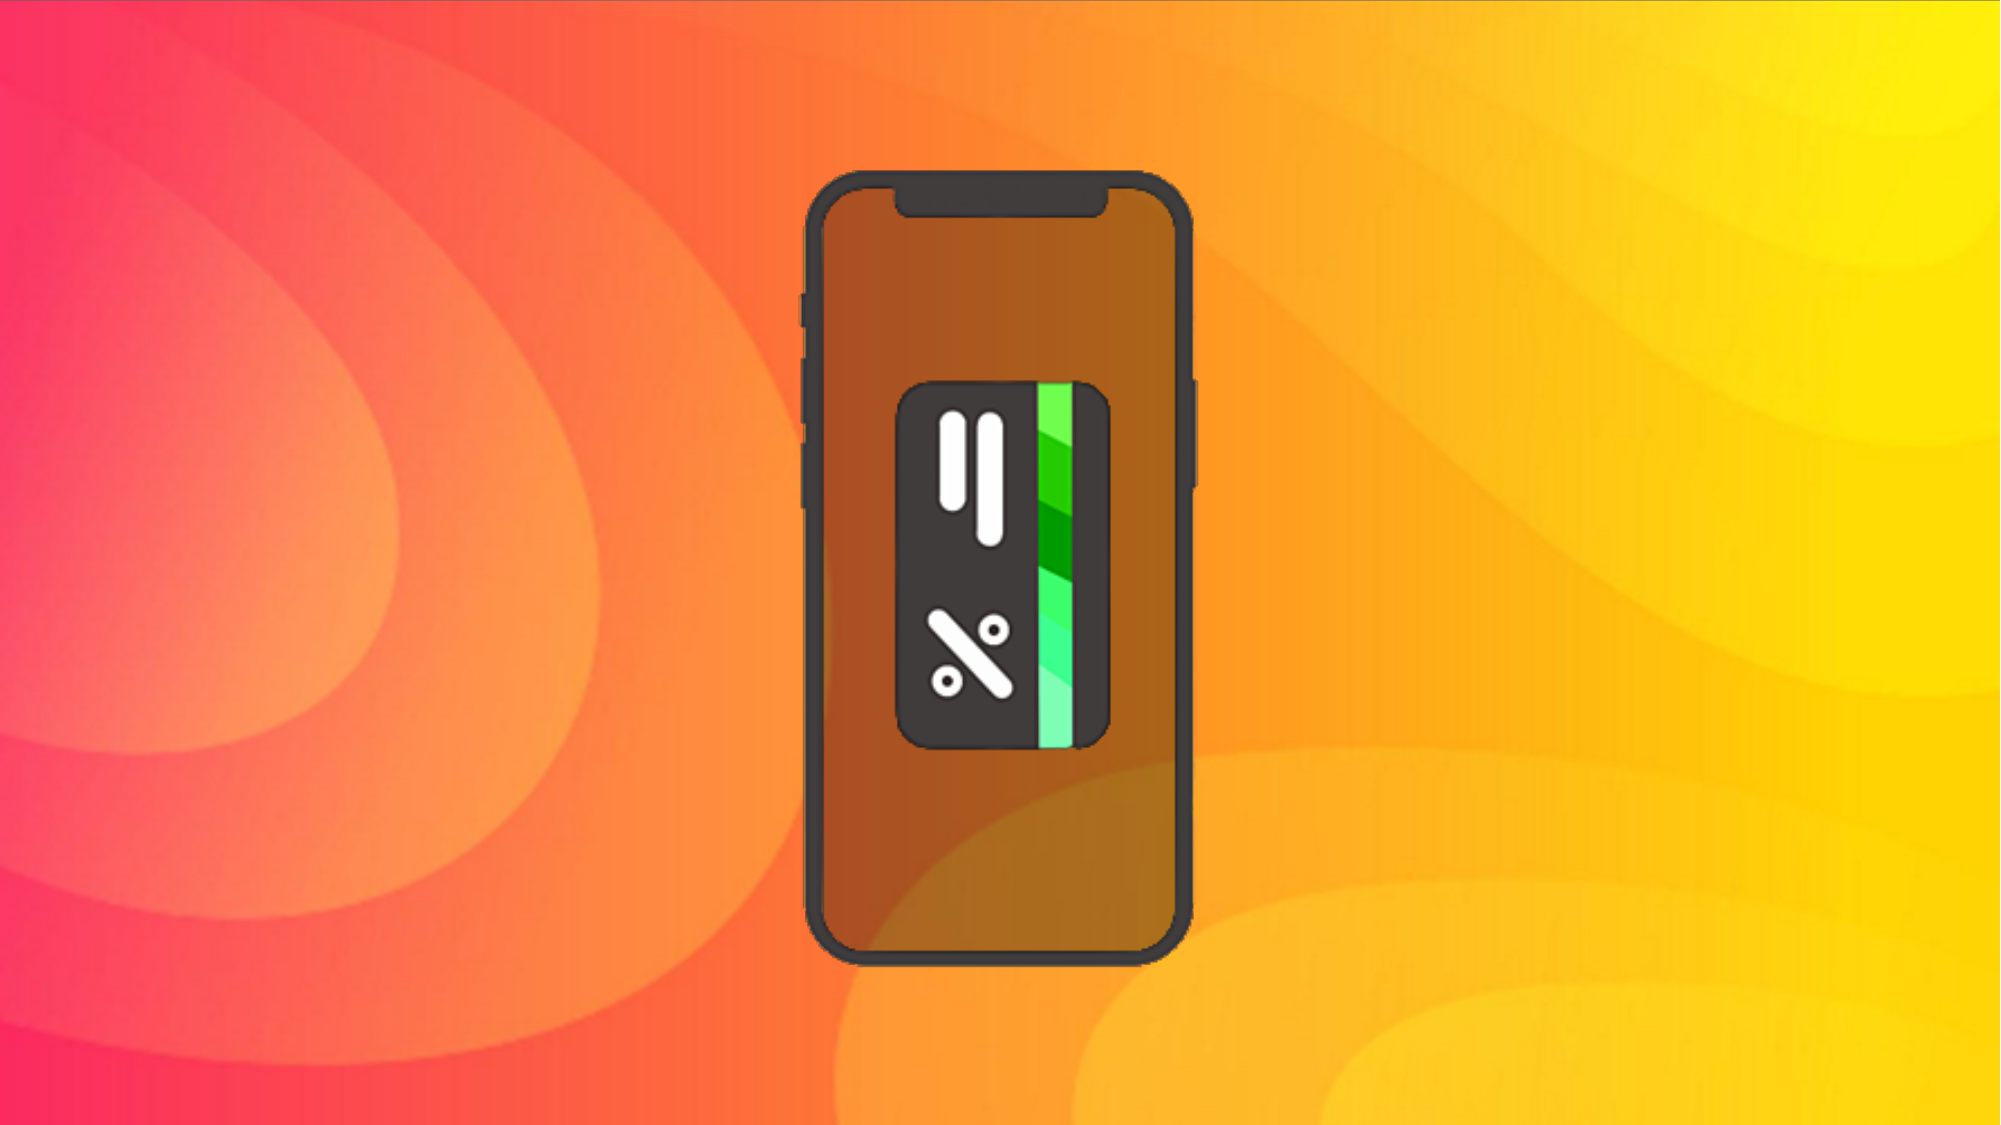

Toutes vos cartes en une seule application
# WALLET EXTEND